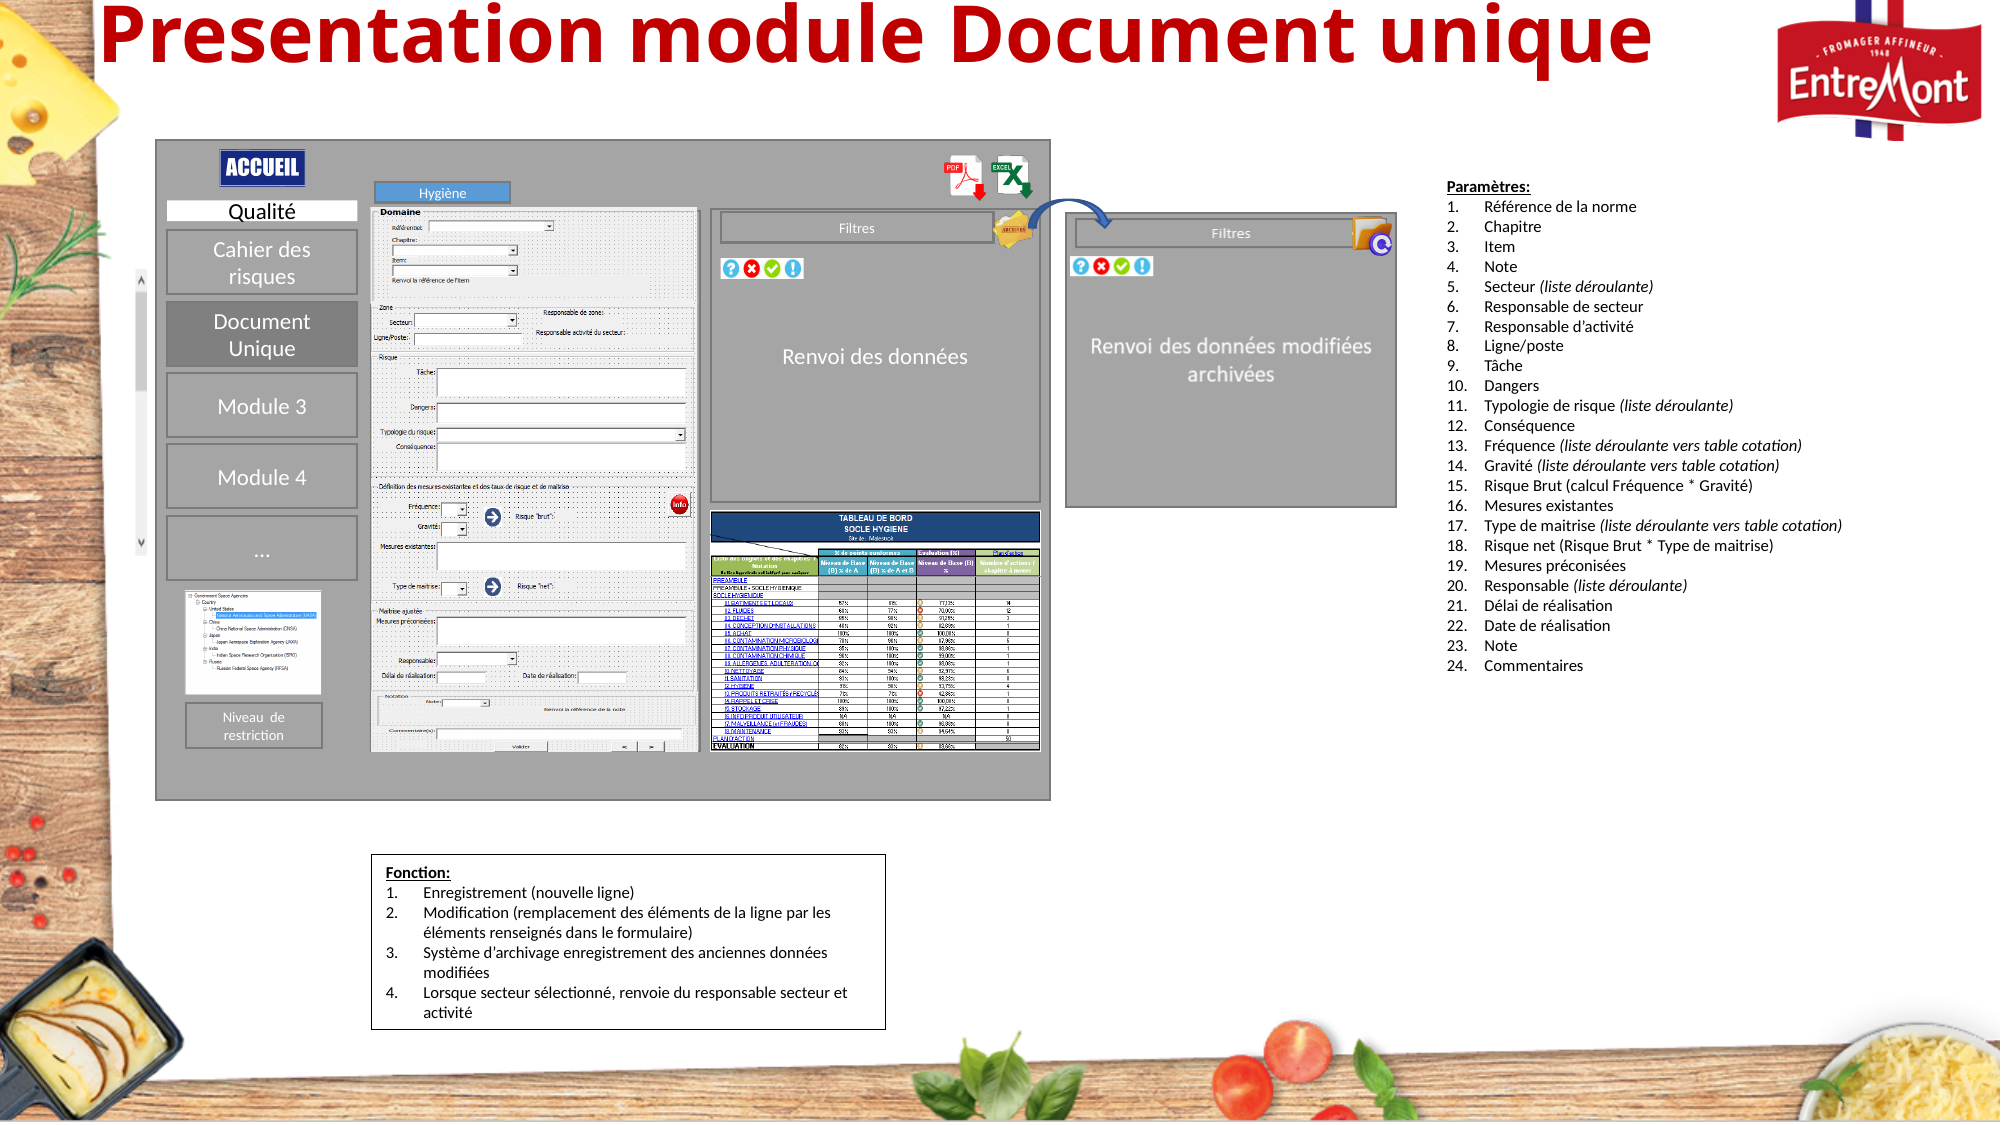

Presentation module Document unique
Hygiène
Qualité
Renvoi des données
Formulaire
Filtres
Cahier des risques
Document Unique
Module 3
Module 4
…
Niveau de restriction
Paramètres:
Référence de la norme
Chapitre
Item
Note
Secteur (liste déroulante)
Responsable de secteur
Responsable d’activité
Ligne/poste
Tâche
Dangers
Typologie de risque (liste déroulante)
Conséquence
Fréquence (liste déroulante vers table cotation)
Gravité (liste déroulante vers table cotation)
Risque Brut (calcul Fréquence * Gravité)
Mesures existantes
Type de maitrise (liste déroulante vers table cotation)
Risque net (Risque Brut * Type de maitrise)
Mesures préconisées
Responsable (liste déroulante)
Délai de réalisation
Date de réalisation
Note
Commentaires
Fonction:
Enregistrement (nouvelle ligne)
Modification (remplacement des éléments de la ligne par les éléments renseignés dans le formulaire)
Système d’archivage enregistrement des anciennes données modifiées
Lorsque secteur sélectionné, renvoie du responsable secteur et activité